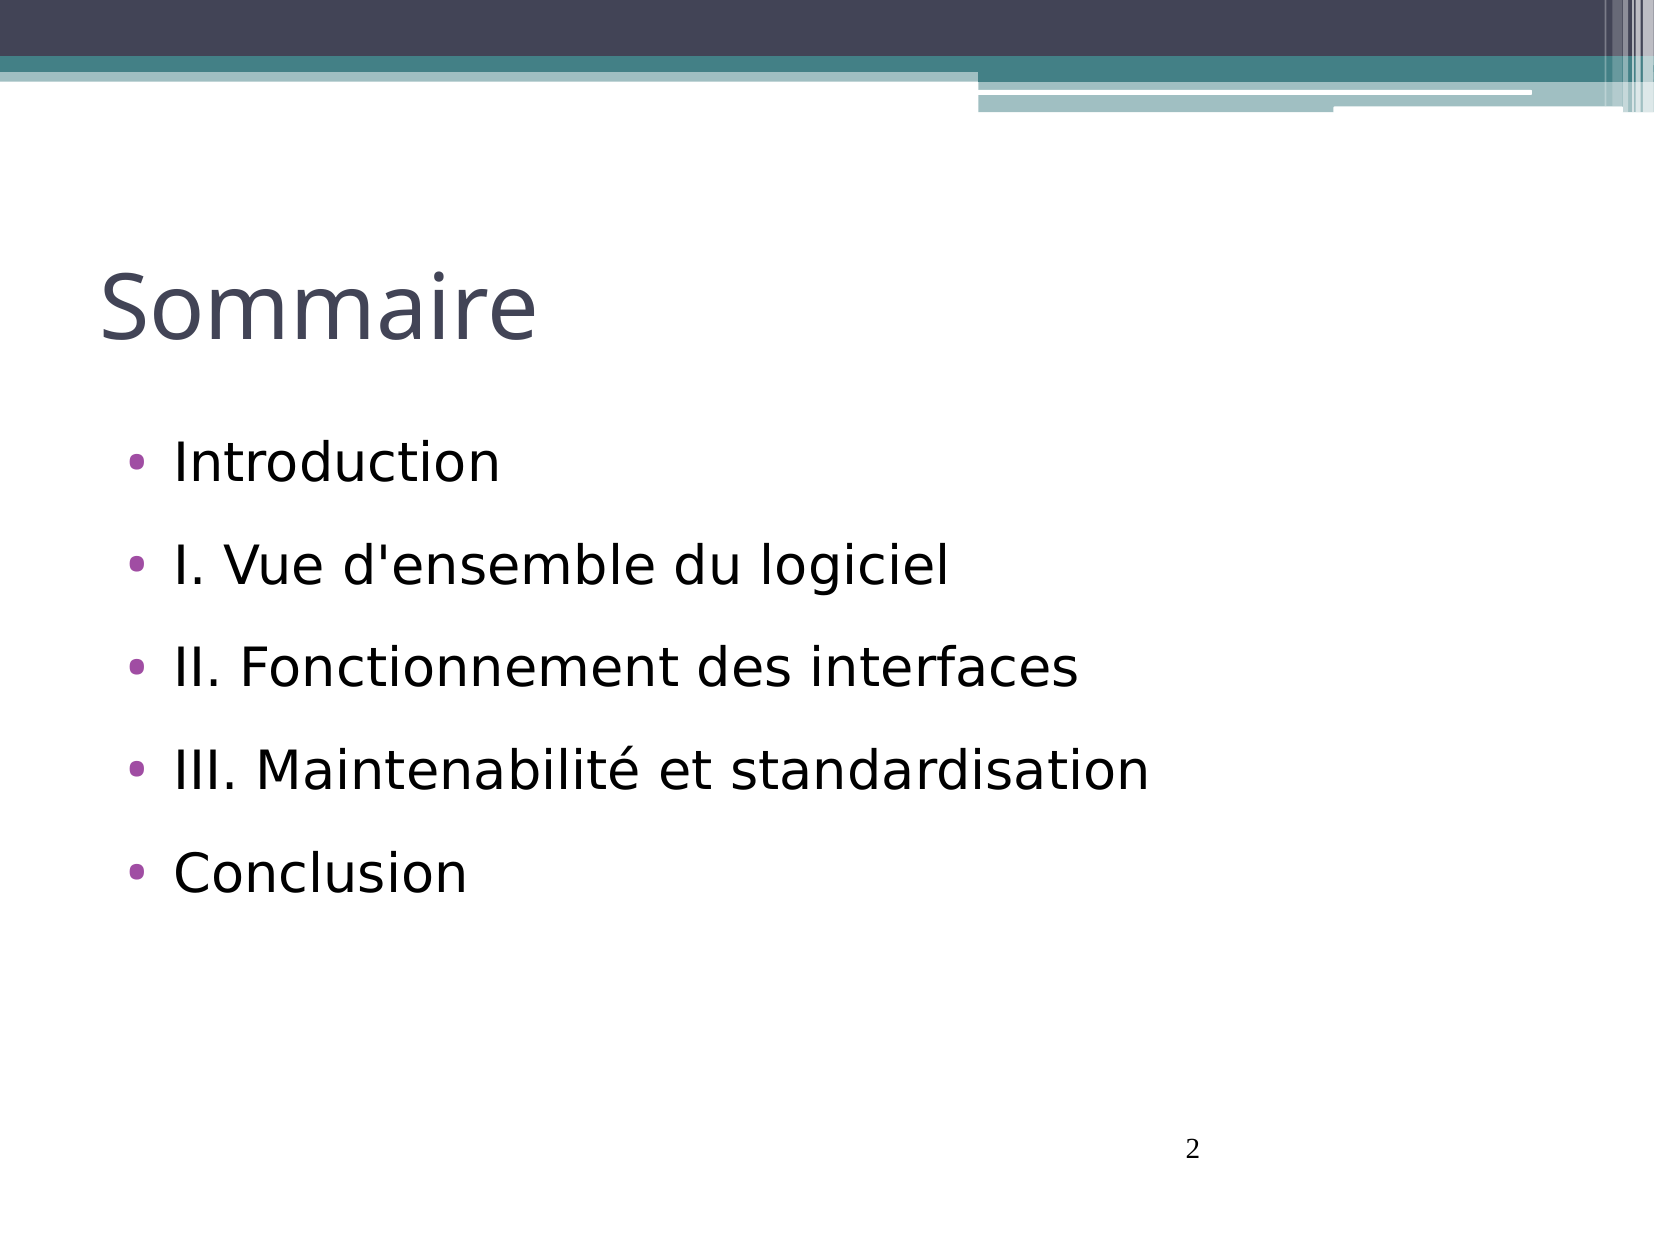

# Sommaire
Introduction
I. Vue d'ensemble du logiciel
II. Fonctionnement des interfaces
III. Maintenabilité et standardisation
Conclusion